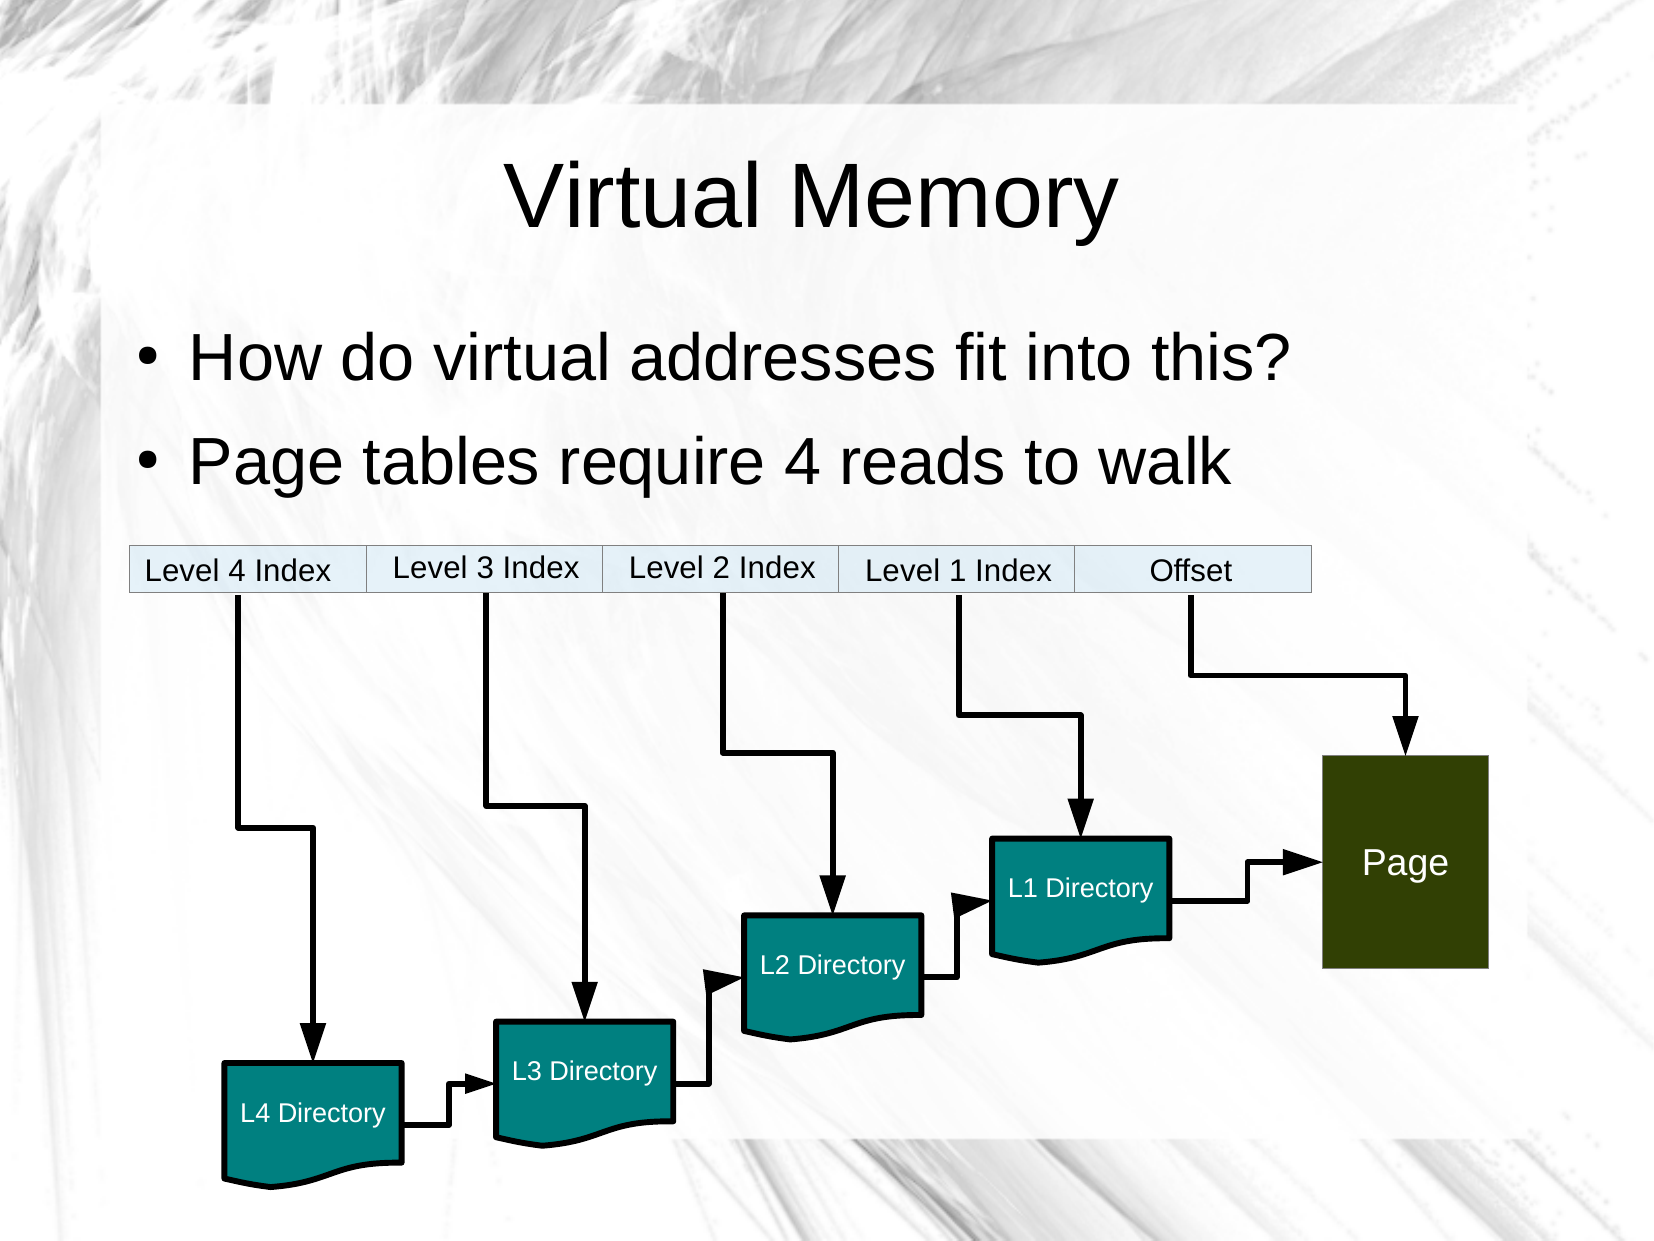

# Virtual Memory
How do virtual addresses fit into this?
Page tables require 4 reads to walk
Level 3 Index
Level 2 Index
 Offset
Level 4 Index
Level 1 Index
Page
L1 Directory
L2 Directory
L3 Directory
L4 Directory